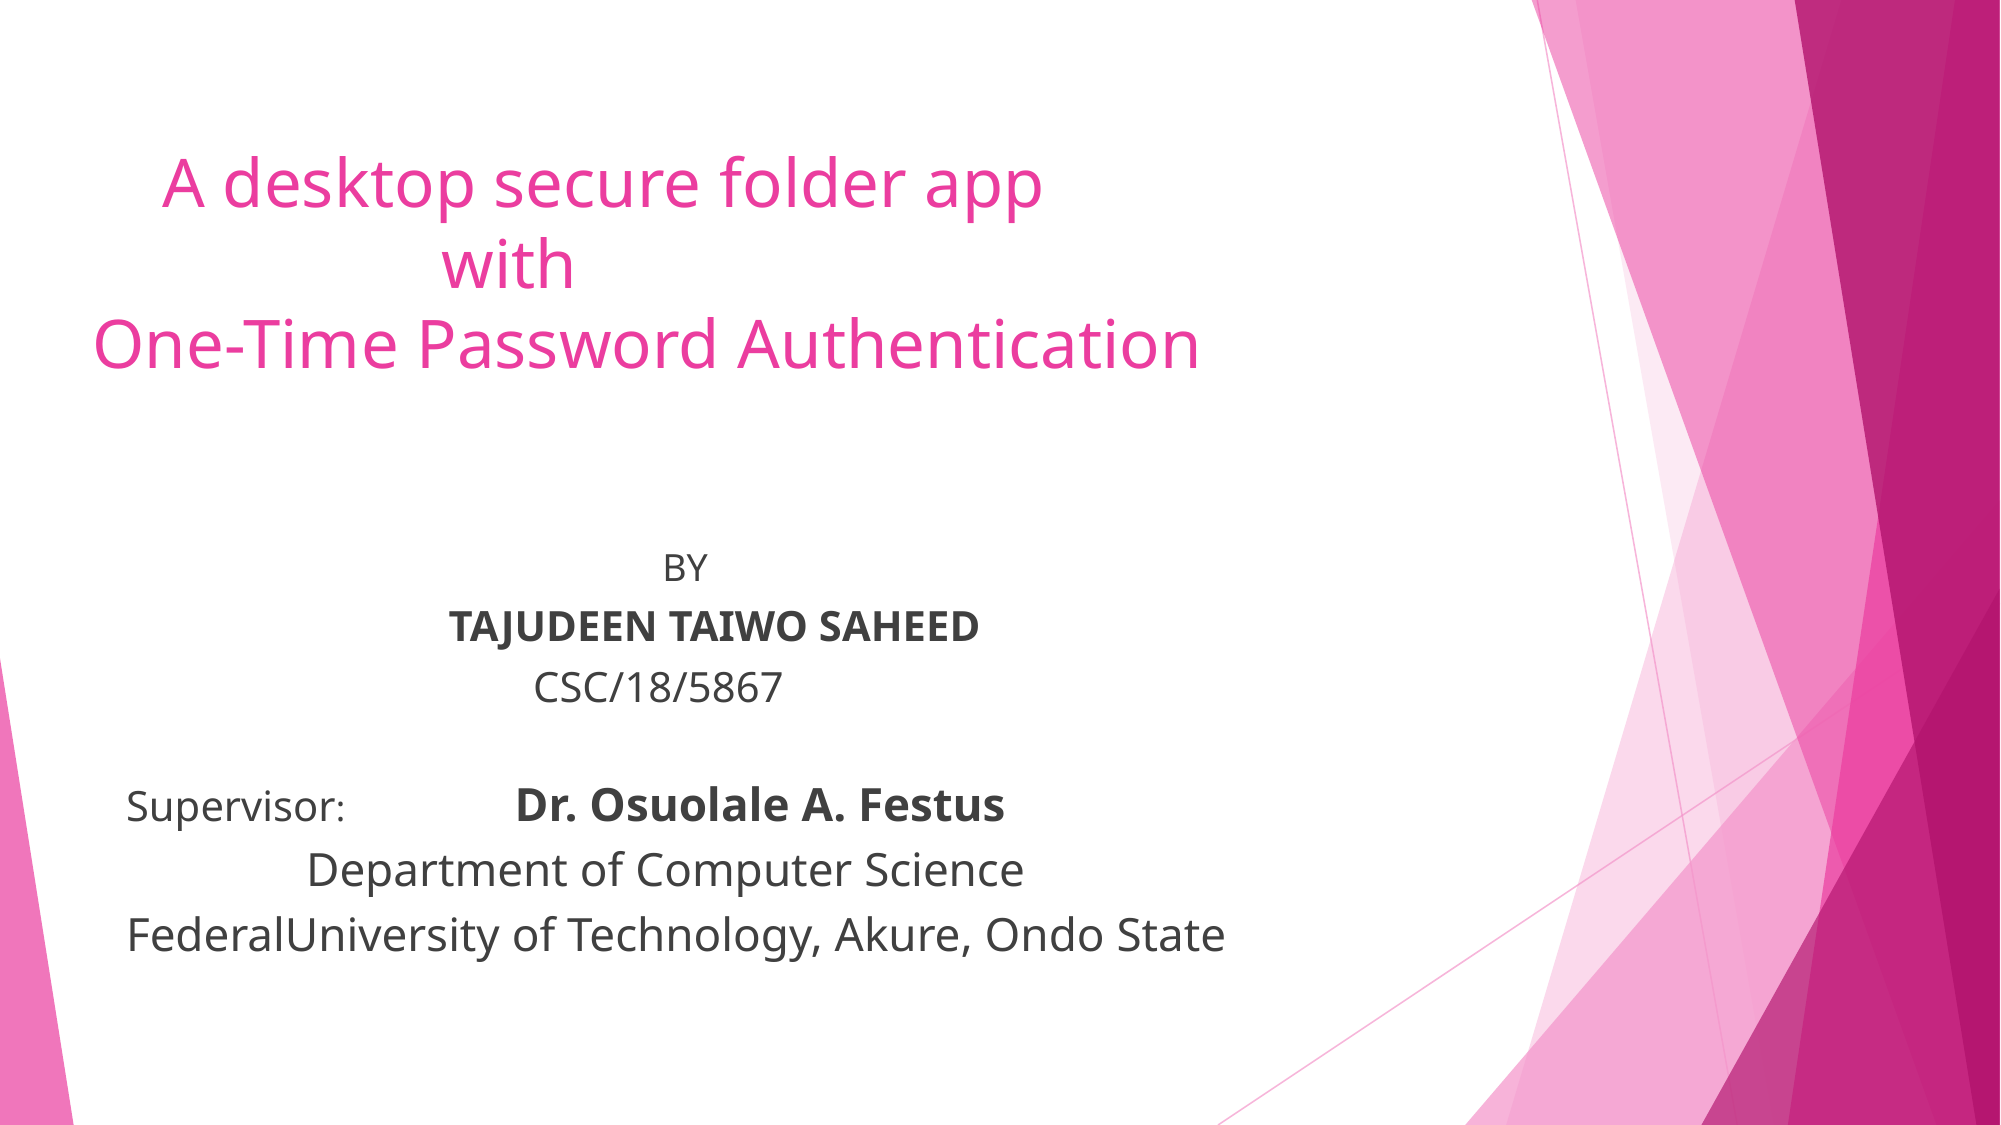

# A desktop secure folder app with One-Time Password Authentication
 BY
 TAJUDEEN TAIWO SAHEED
 CSC/18/5867
Supervisor: Dr. Osuolale A. Festus
 Department of Computer Science
FederalUniversity of Technology, Akure, Ondo State